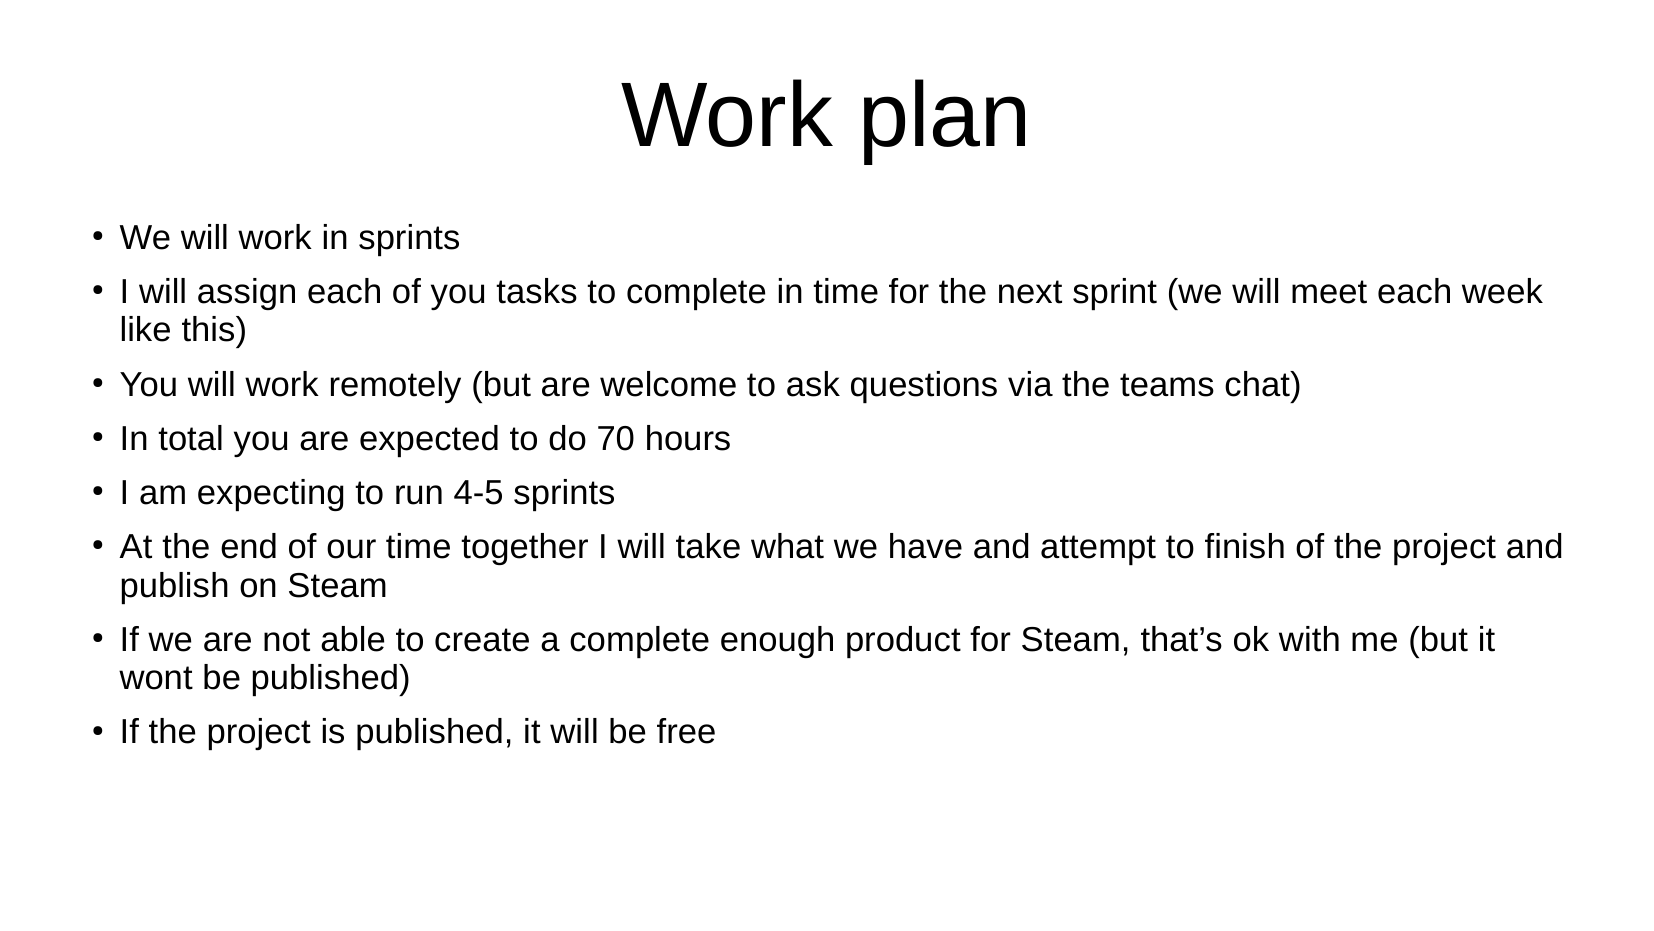

# Work plan
We will work in sprints
I will assign each of you tasks to complete in time for the next sprint (we will meet each week like this)
You will work remotely (but are welcome to ask questions via the teams chat)
In total you are expected to do 70 hours
I am expecting to run 4-5 sprints
At the end of our time together I will take what we have and attempt to finish of the project and publish on Steam
If we are not able to create a complete enough product for Steam, that’s ok with me (but it wont be published)
If the project is published, it will be free